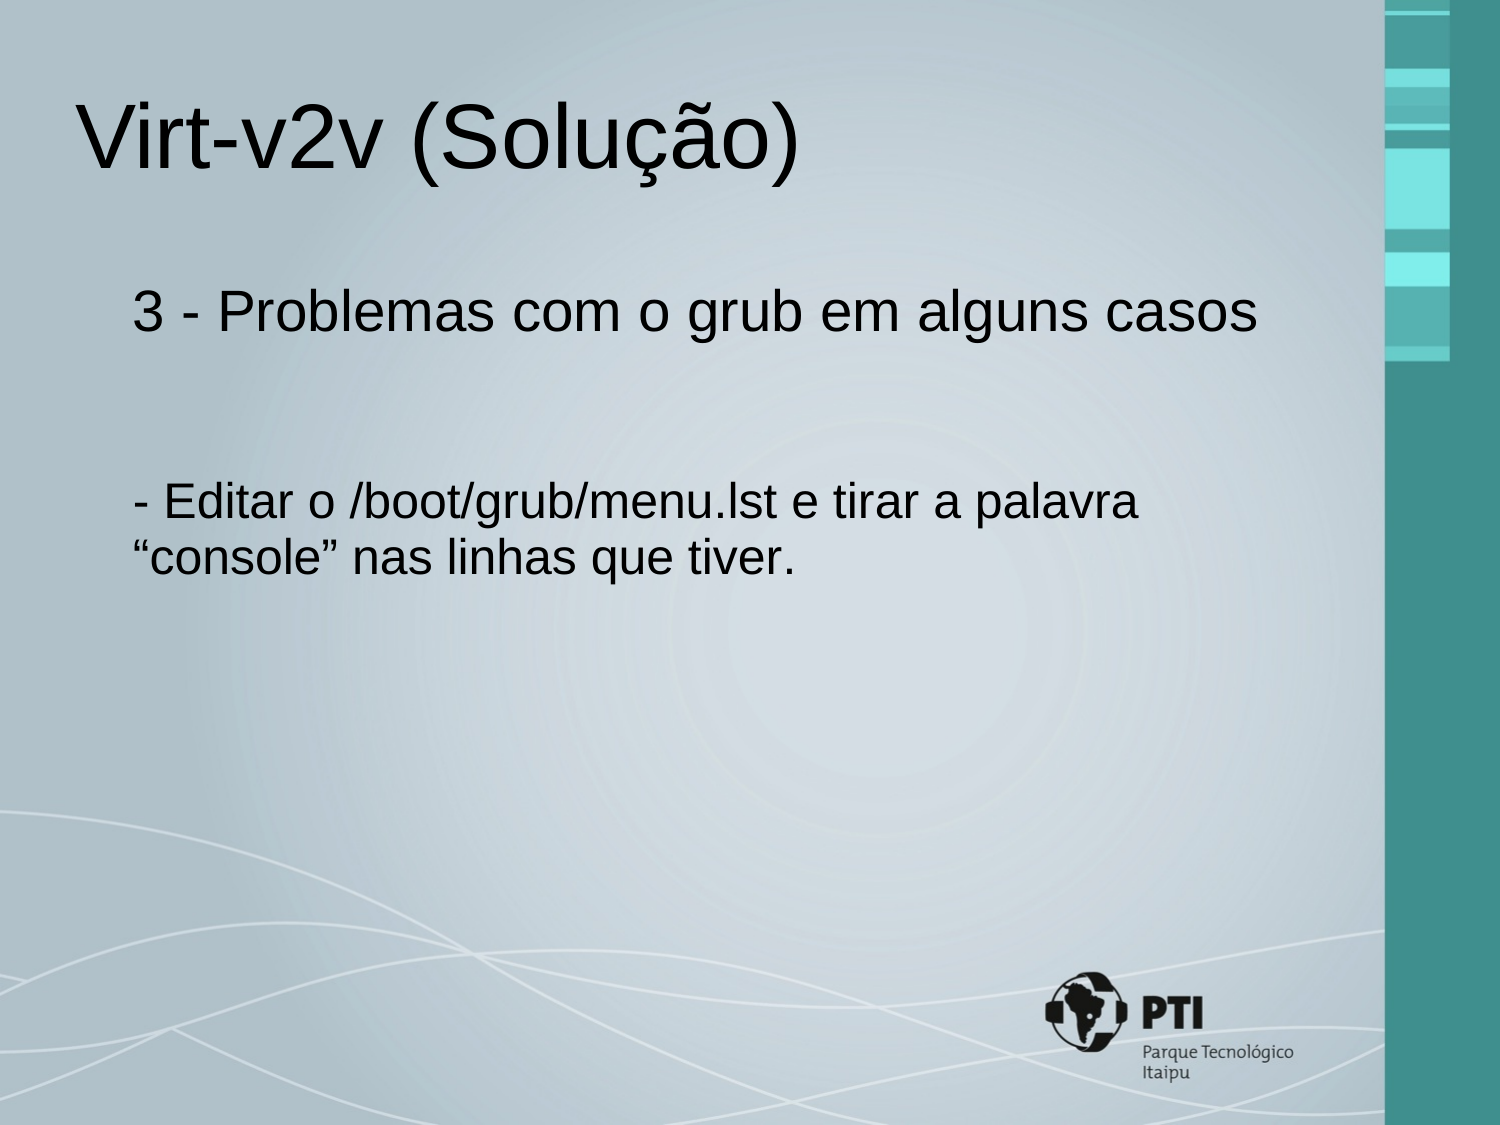

# Virt-v2v (Solução)
3 - Problemas com o grub em alguns casos
- Editar o /boot/grub/menu.lst e tirar a palavra “console” nas linhas que tiver.